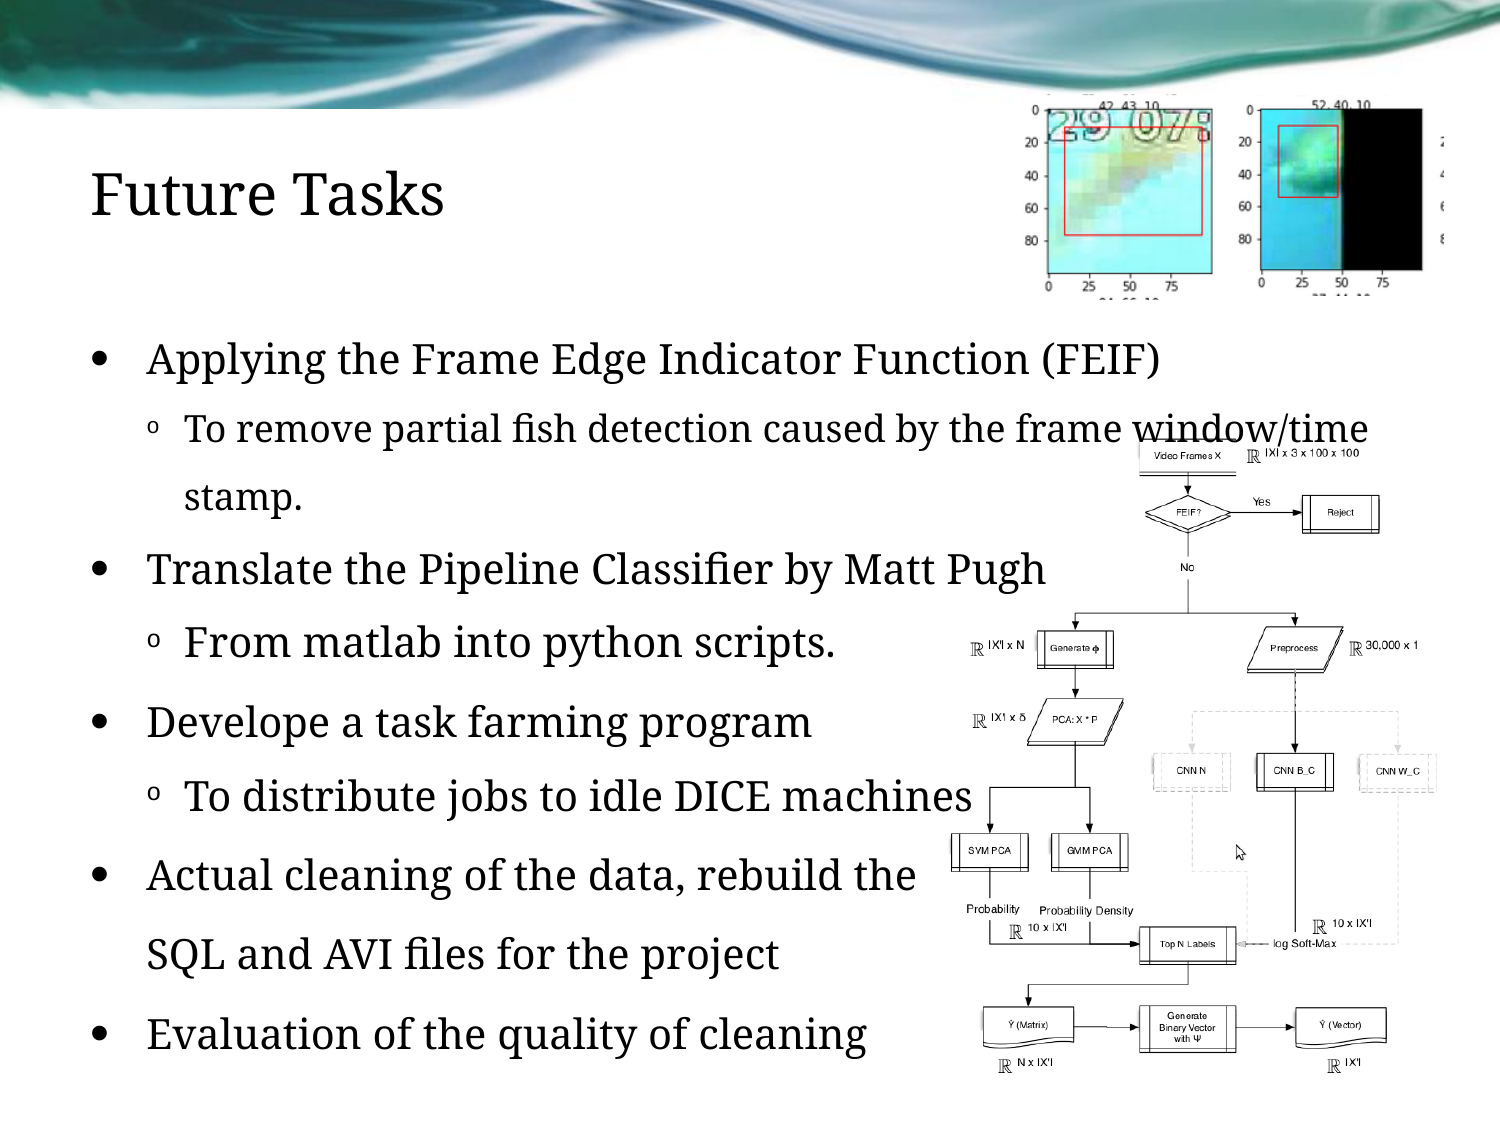

# Future Tasks
Applying the Frame Edge Indicator Function (FEIF)
To remove partial fish detection caused by the frame window/time stamp.
Translate the Pipeline Classifier by Matt Pugh
From matlab into python scripts.
Develope a task farming program
To distribute jobs to idle DICE machines
Actual cleaning of the data, rebuild the
SQL and AVI files for the project
Evaluation of the quality of cleaning